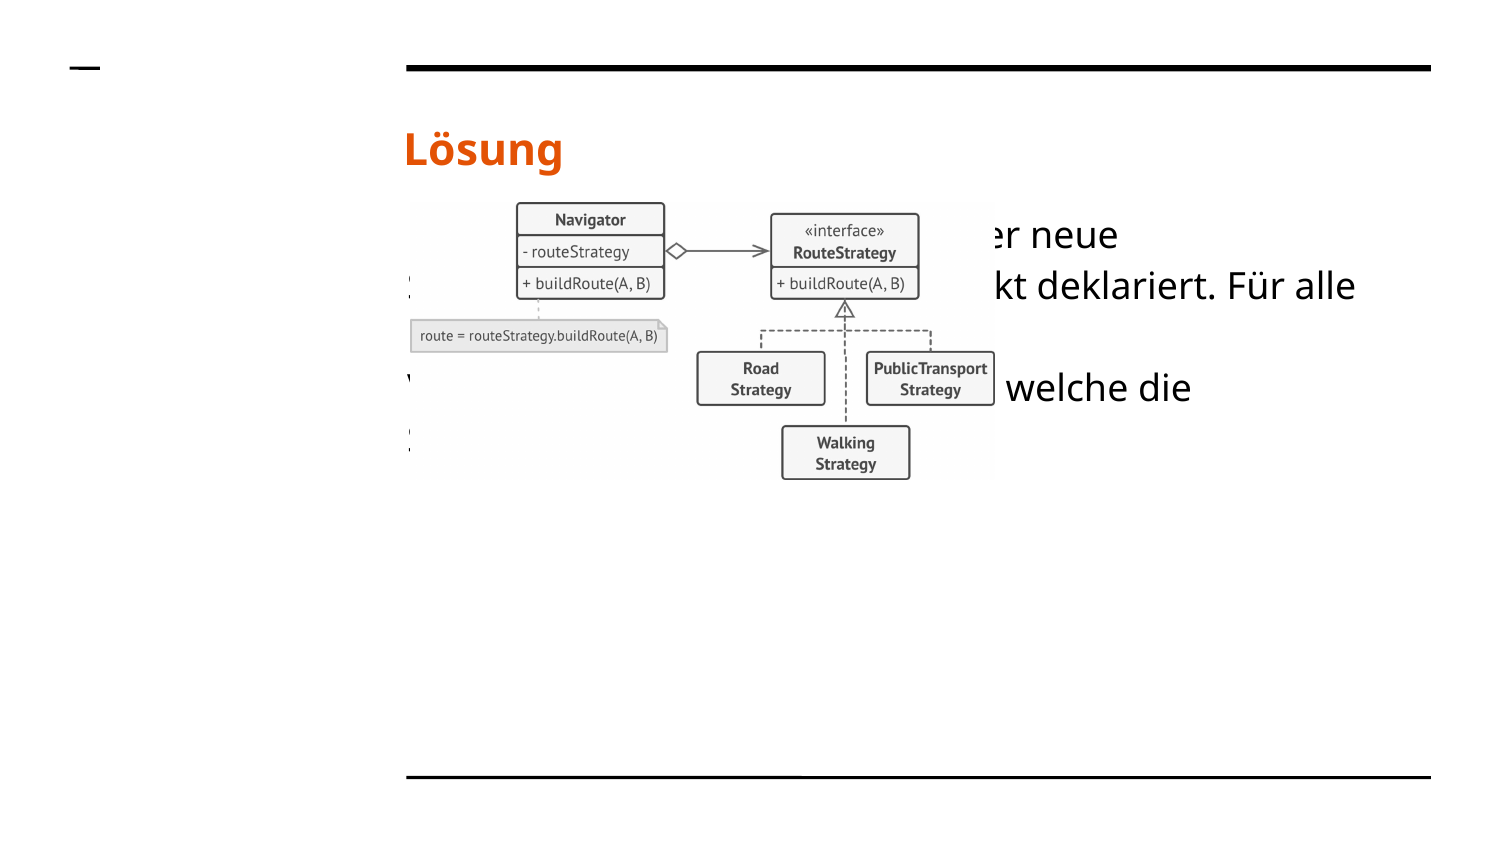

# Lösung
Die buildRoute(A, B) wird von einer neue SchnittstelleRouteStrategy abstrakt deklariert. Für alle benötigten
Varianten werden Klassen erstellt welche die
Schnittstelle implementieren.